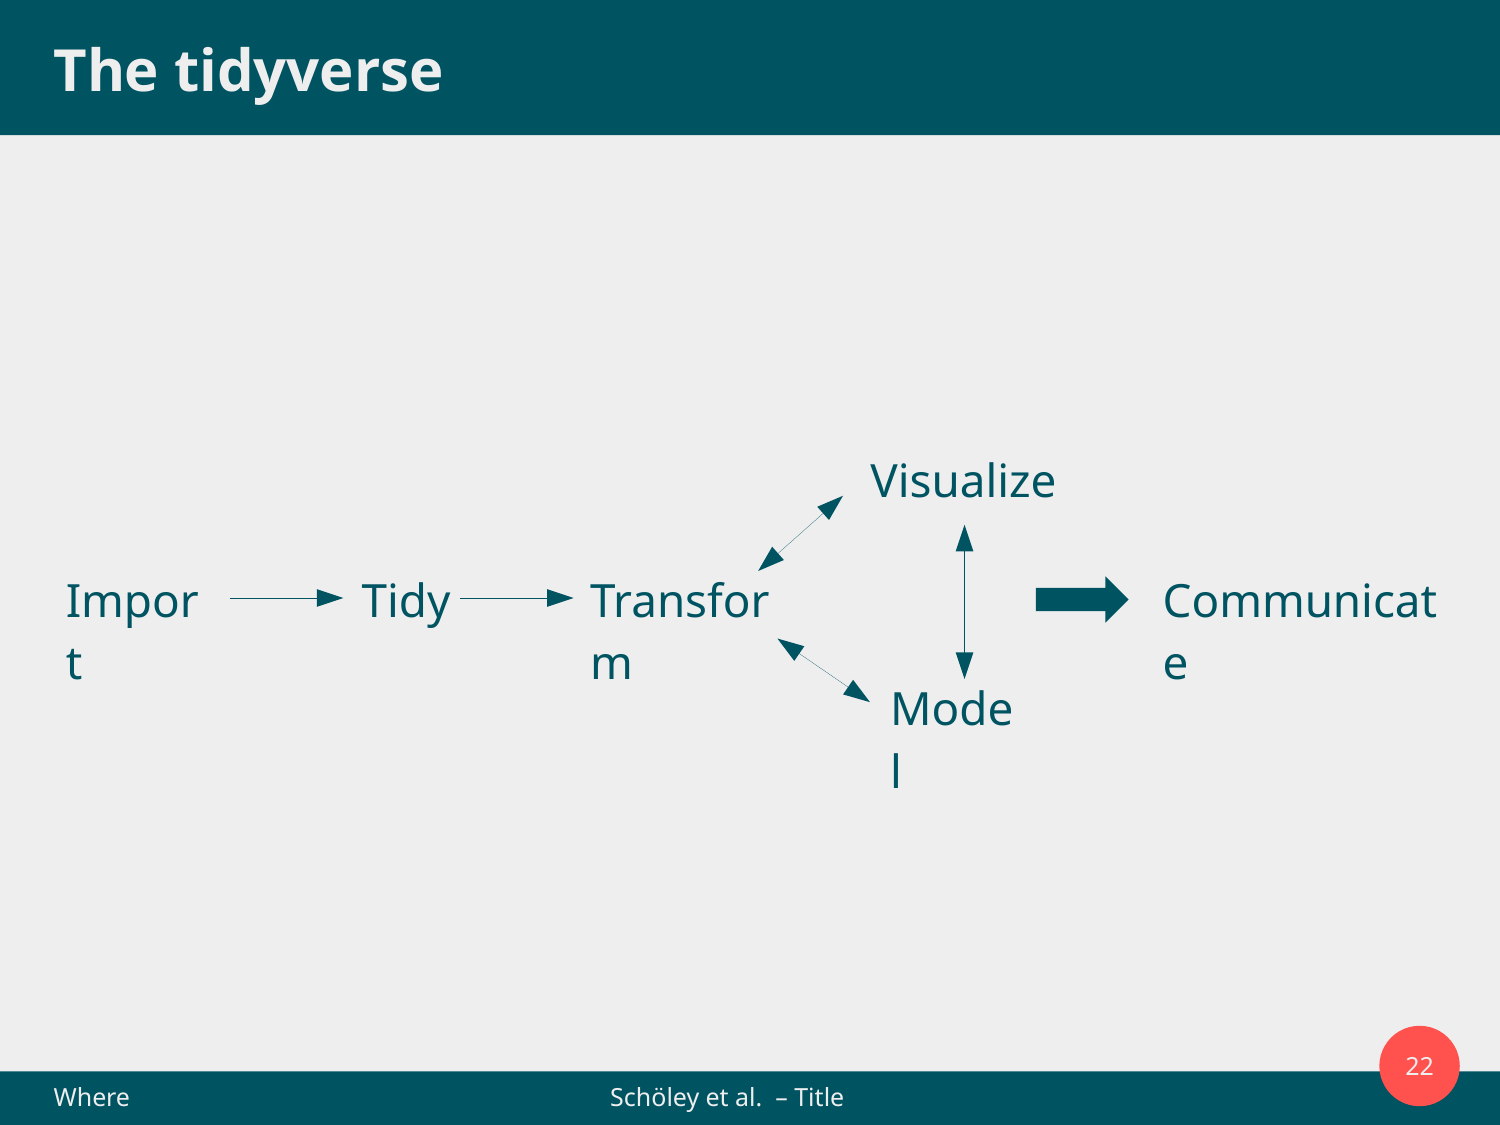

# The tidyverse
Visualize
Import
Tidy
Transform
Communicate
Model
22
Where
Schöley et al. – Title